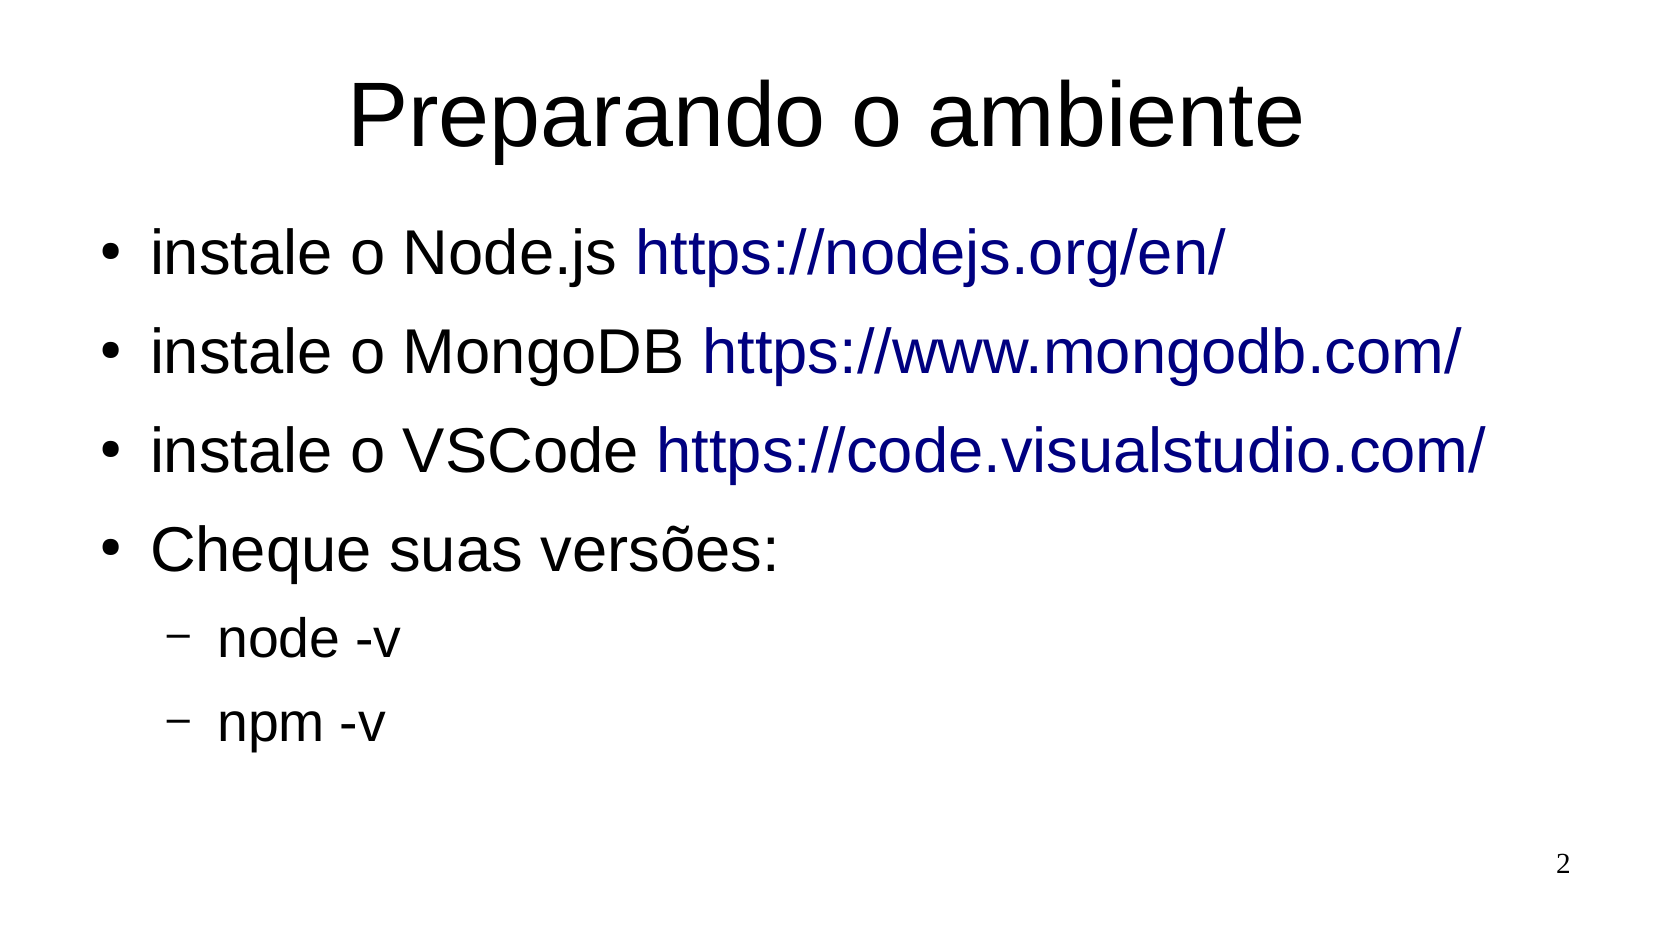

# Preparando o ambiente
instale o Node.js https://nodejs.org/en/
instale o MongoDB https://www.mongodb.com/
instale o VSCode https://code.visualstudio.com/
Cheque suas versões:
node -v
npm -v
2